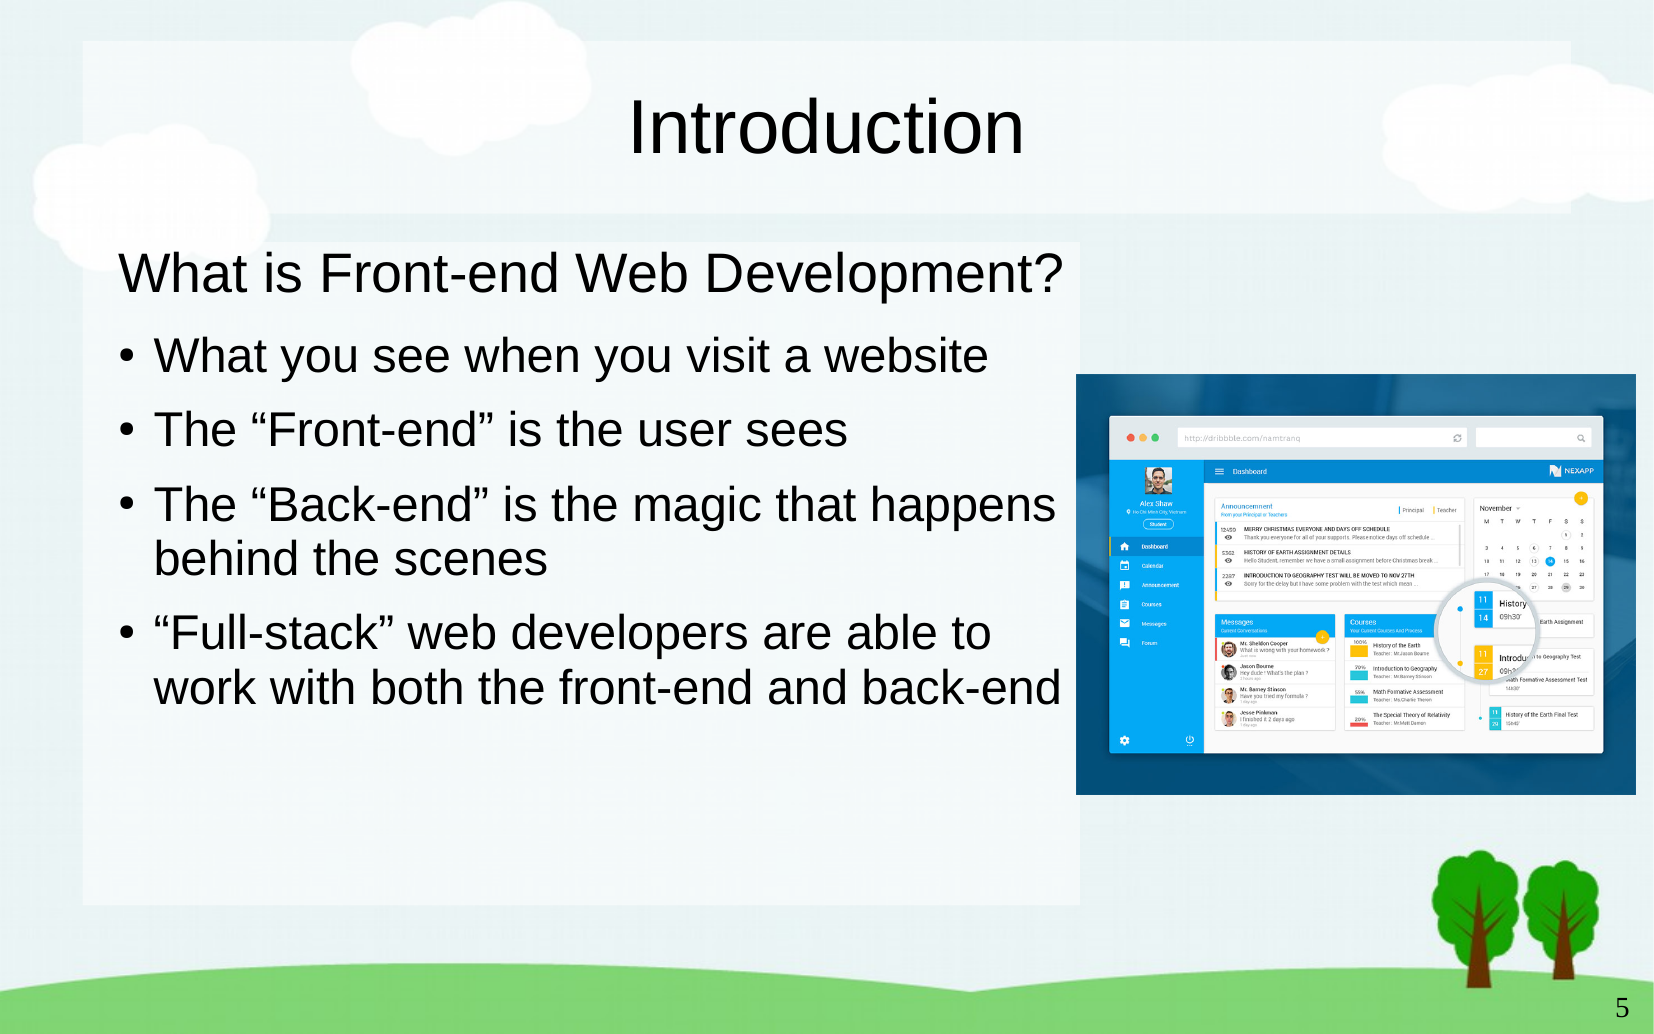

# Introduction
What is Front-end Web Development?
What you see when you visit a website
The “Front-end” is the user sees
The “Back-end” is the magic that happens behind the scenes
“Full-stack” web developers are able to work with both the front-end and back-end
5